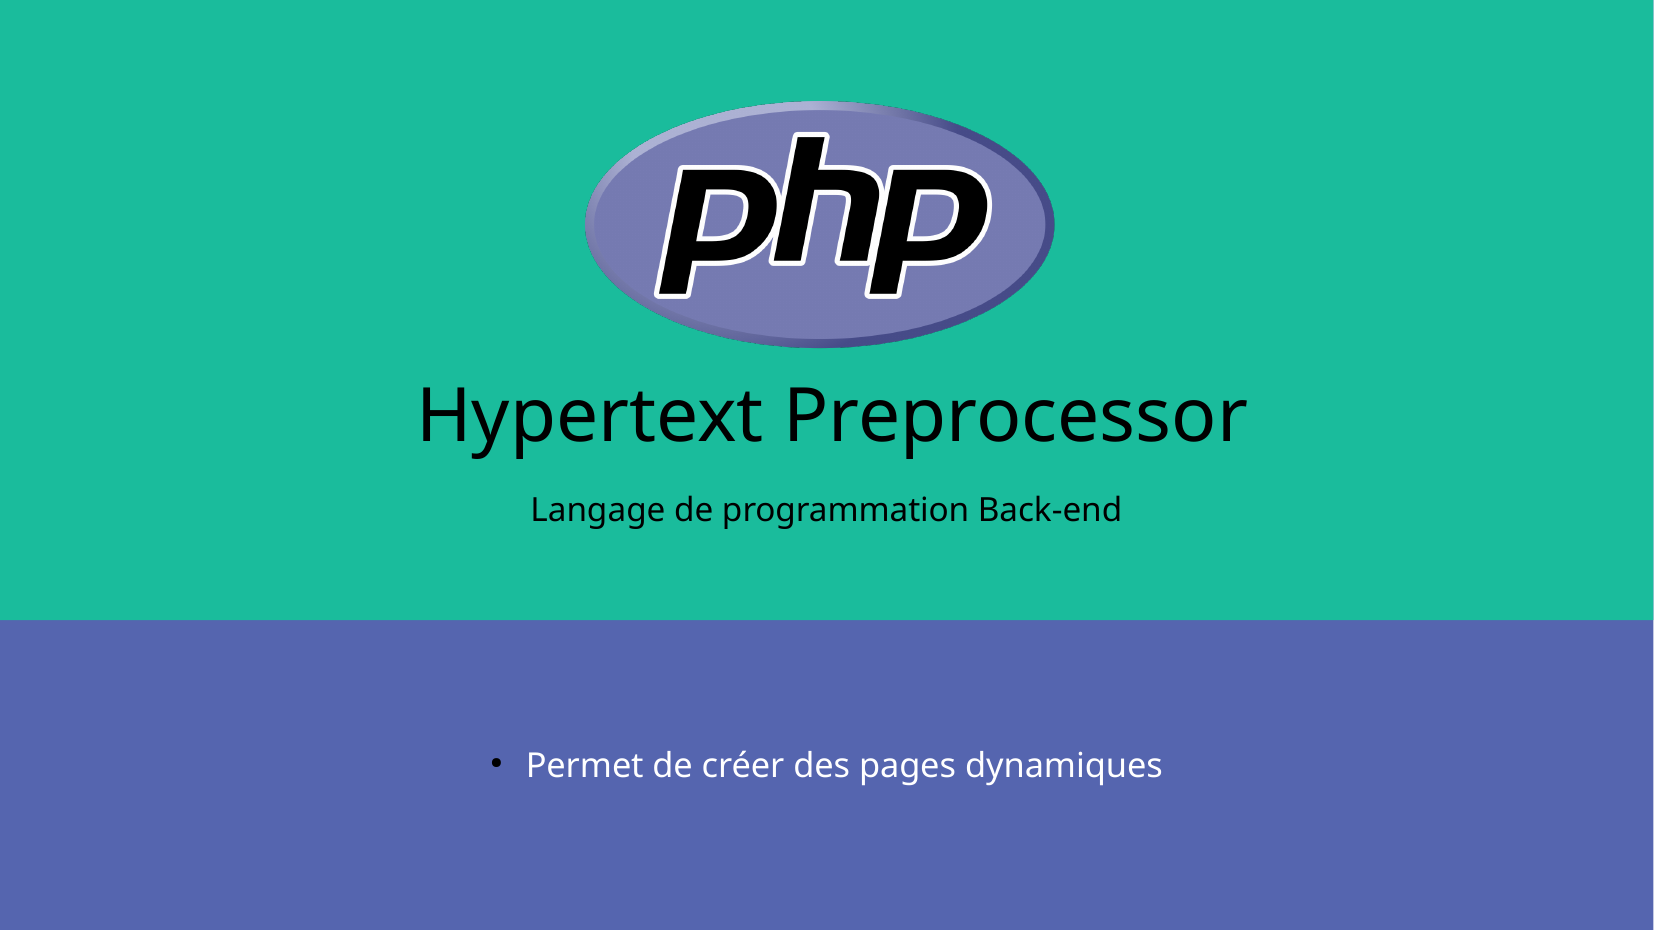

Hypertext Preprocessor
Langage de programmation Back-end
# Permet de créer des pages dynamiques